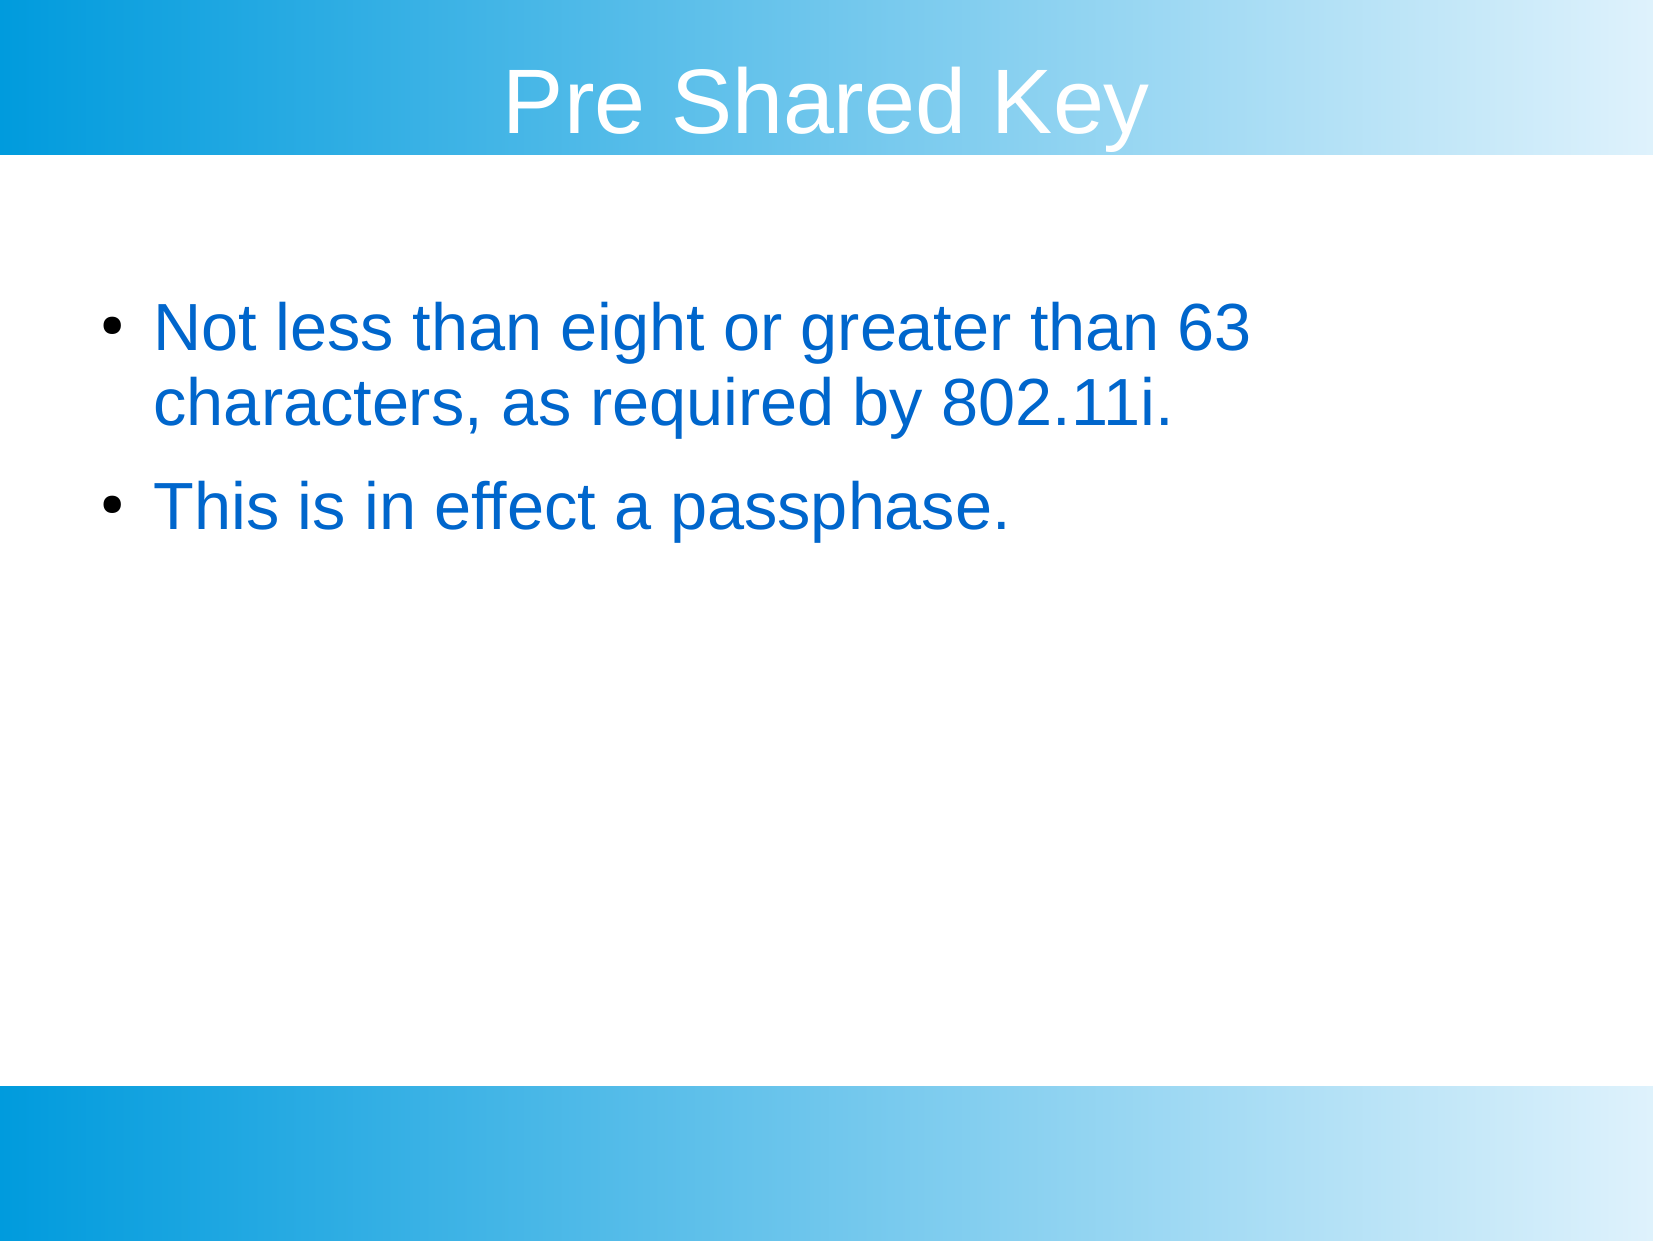

# Pre Shared Key
Not less than eight or greater than 63 characters, as required by 802.11i.
This is in effect a passphase.